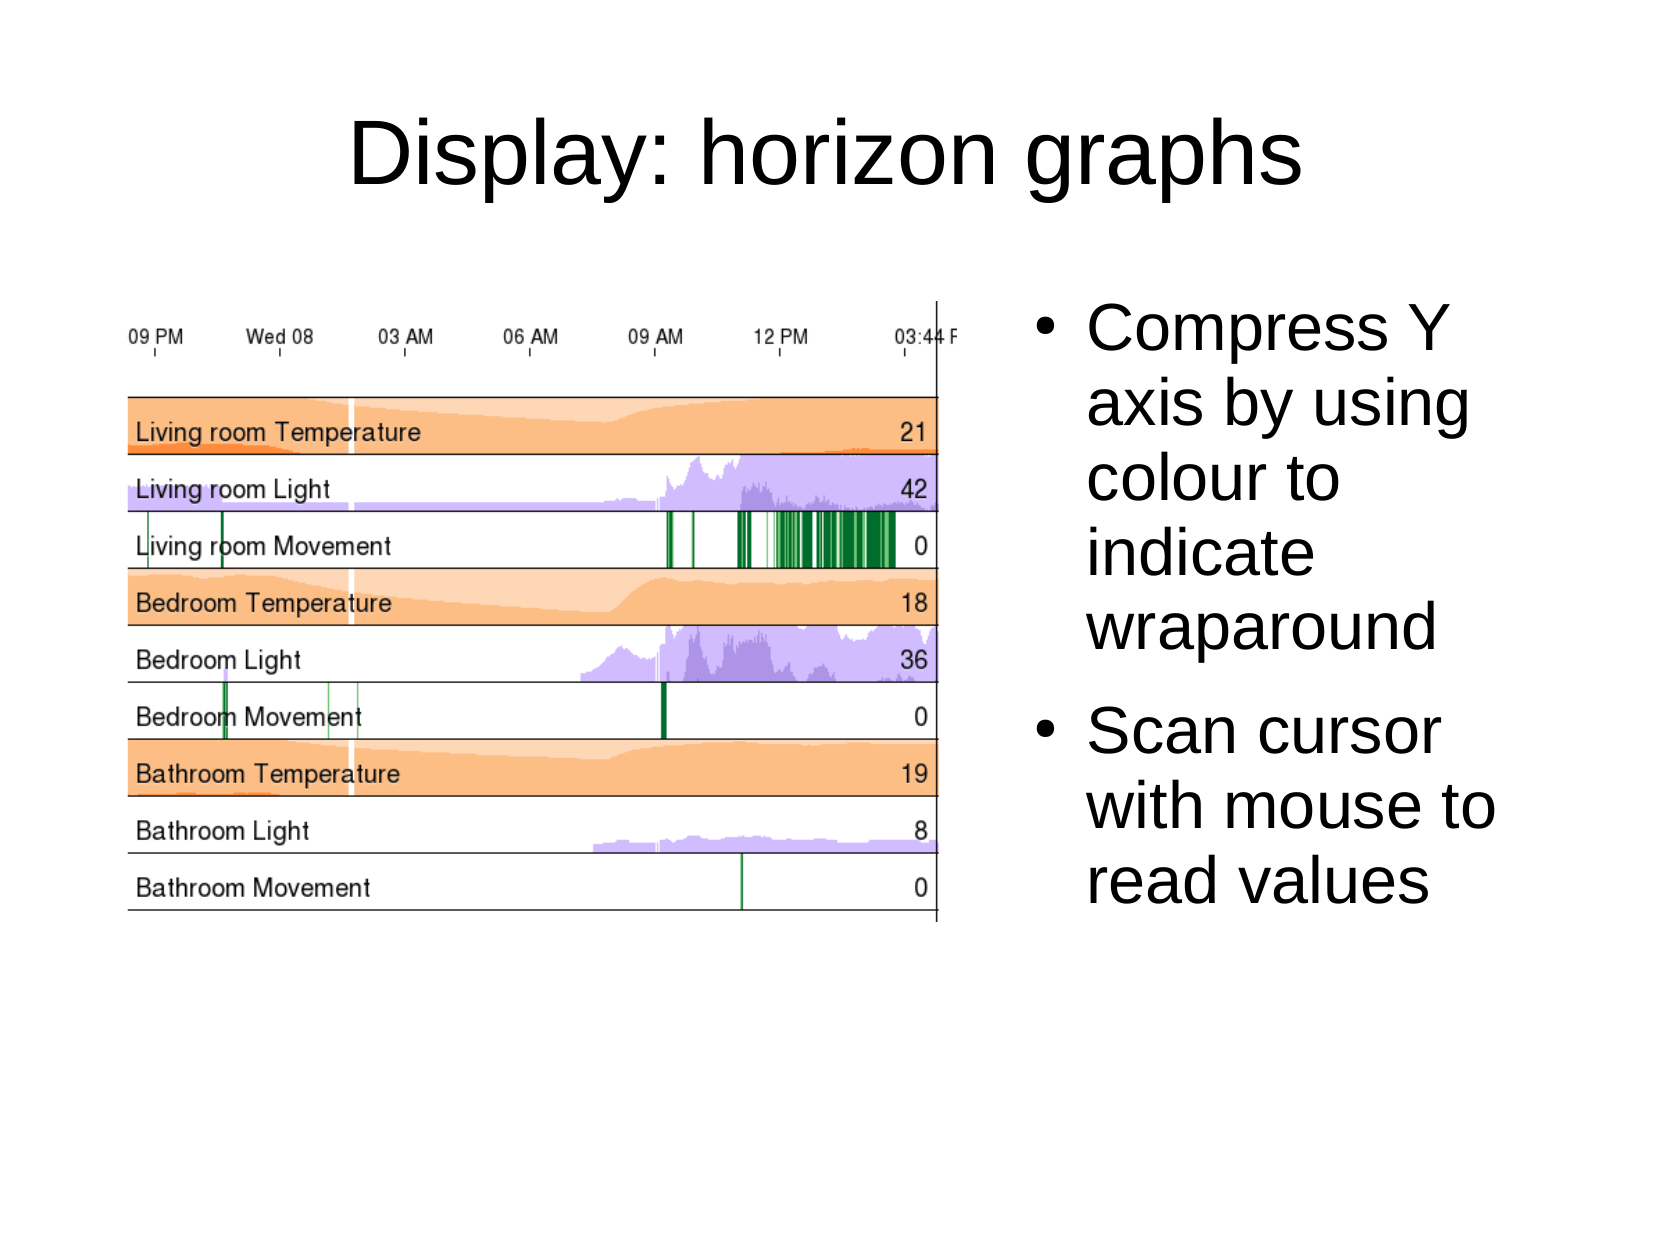

# Display: horizon graphs
Compress Y axis by using colour to indicate wraparound
Scan cursor with mouse to read values